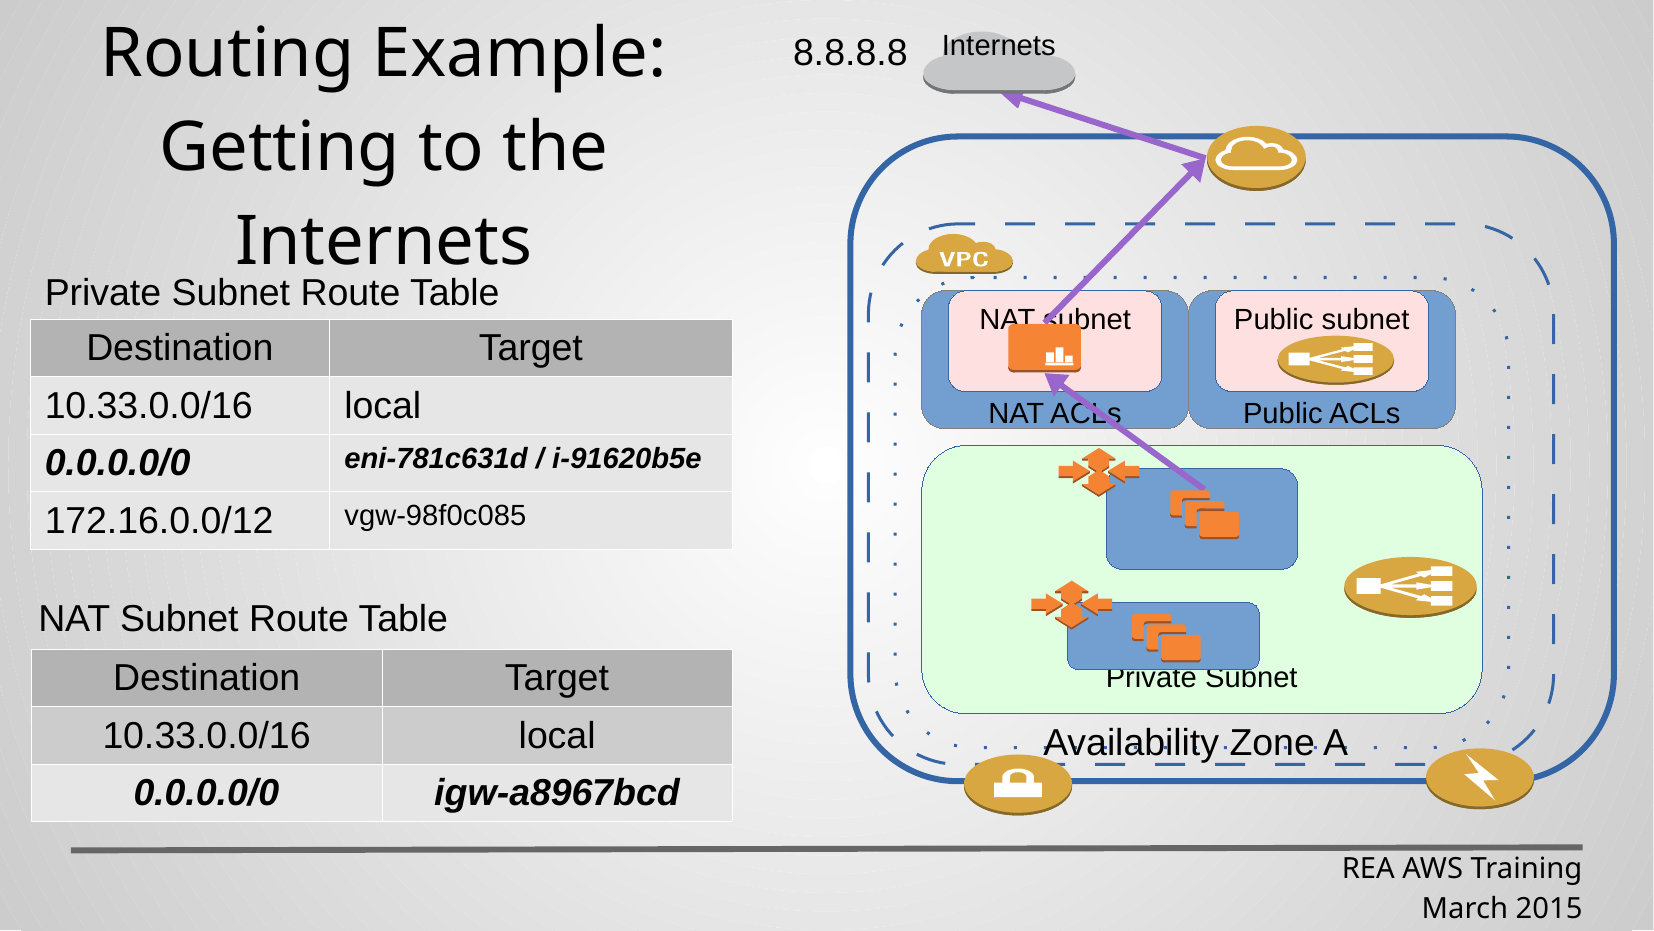

# Routing Example: Getting to the Internets
8.8.8.8
Internets
Private Subnet Route Table
NAT ACLs
NAT subnet
Public ACLs
Public subnet
| Destination | Target |
| --- | --- |
| 10.33.0.0/16 | local |
| 0.0.0.0/0 | eni-781c631d / i-91620b5e |
| 172.16.0.0/12 | vgw-98f0c085 |
Private Subnet
NAT Subnet Route Table
| Destination | Target |
| --- | --- |
| 10.33.0.0/16 | local |
| 0.0.0.0/0 | igw-a8967bcd |
Availability Zone A